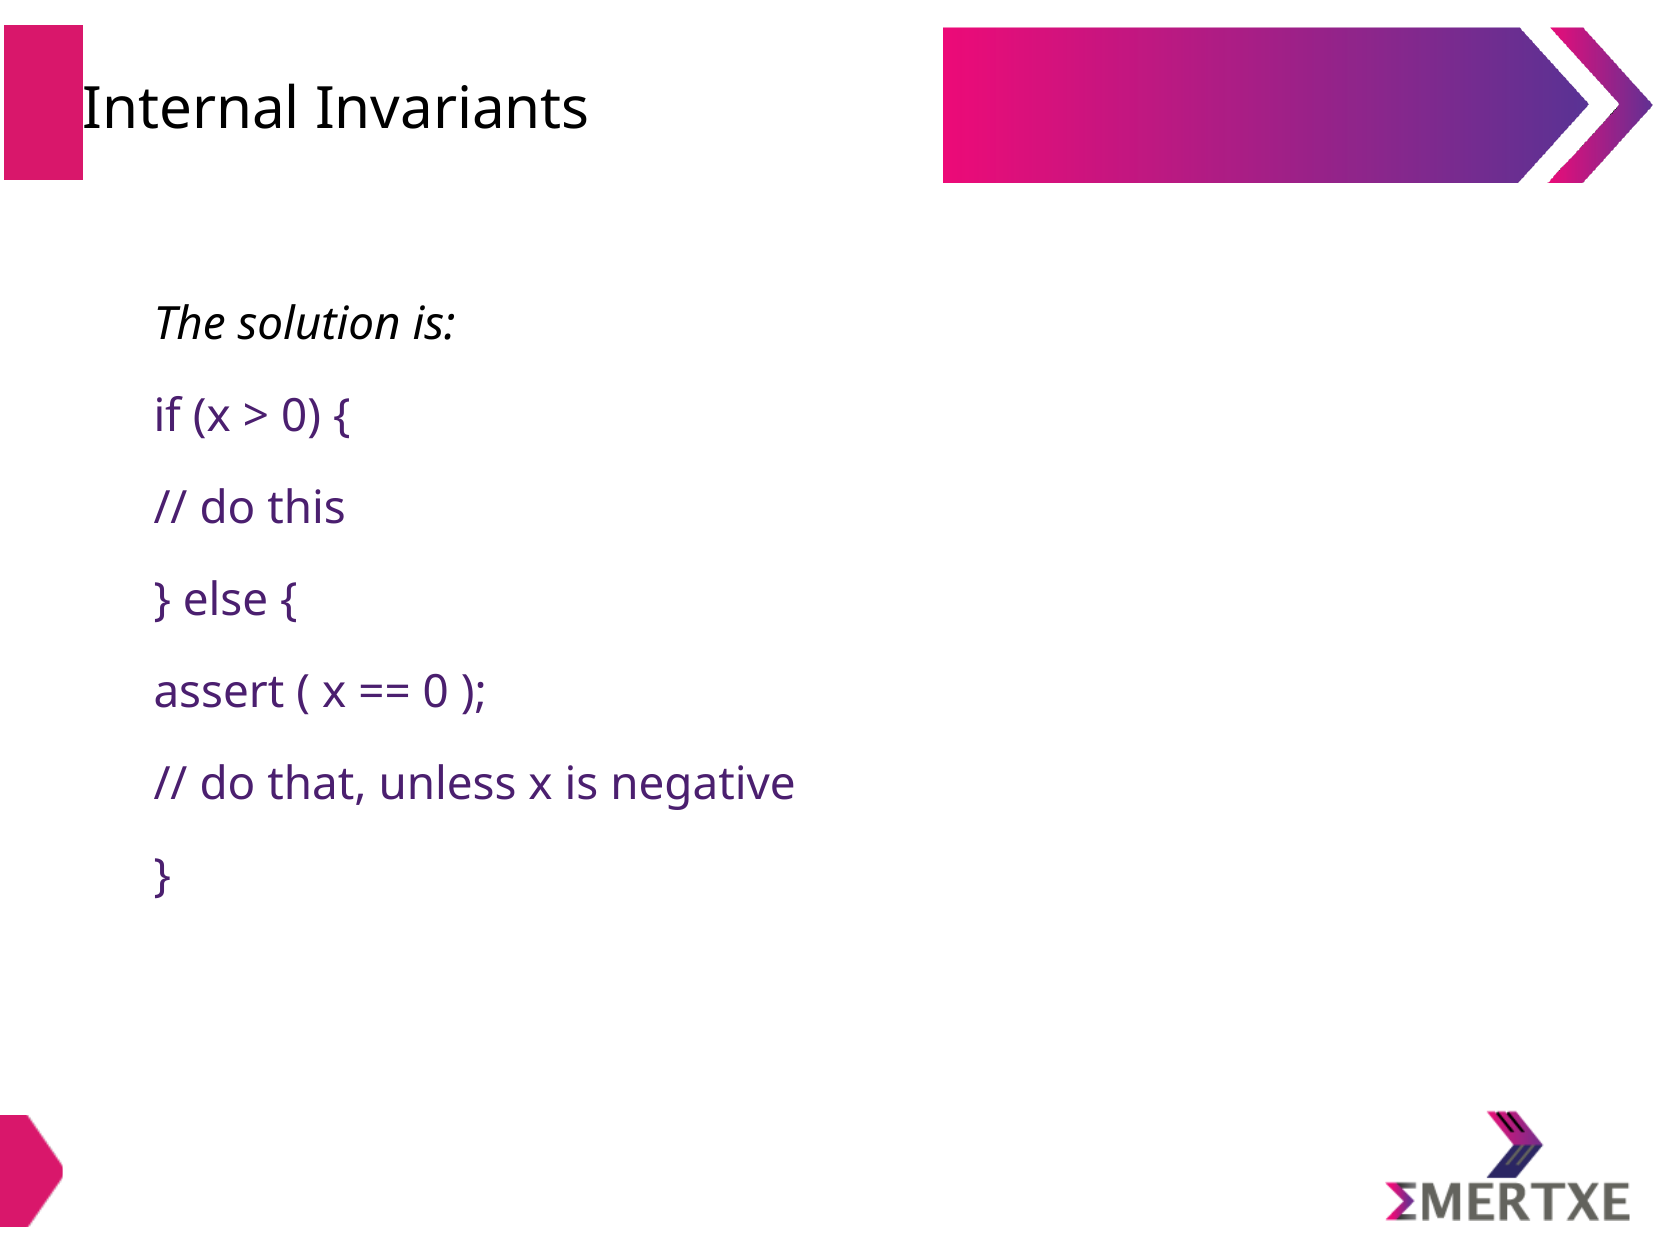

# Internal Invariants
The solution is:
if (x > 0) {
// do this
} else {
assert ( x == 0 );
// do that, unless x is negative
}